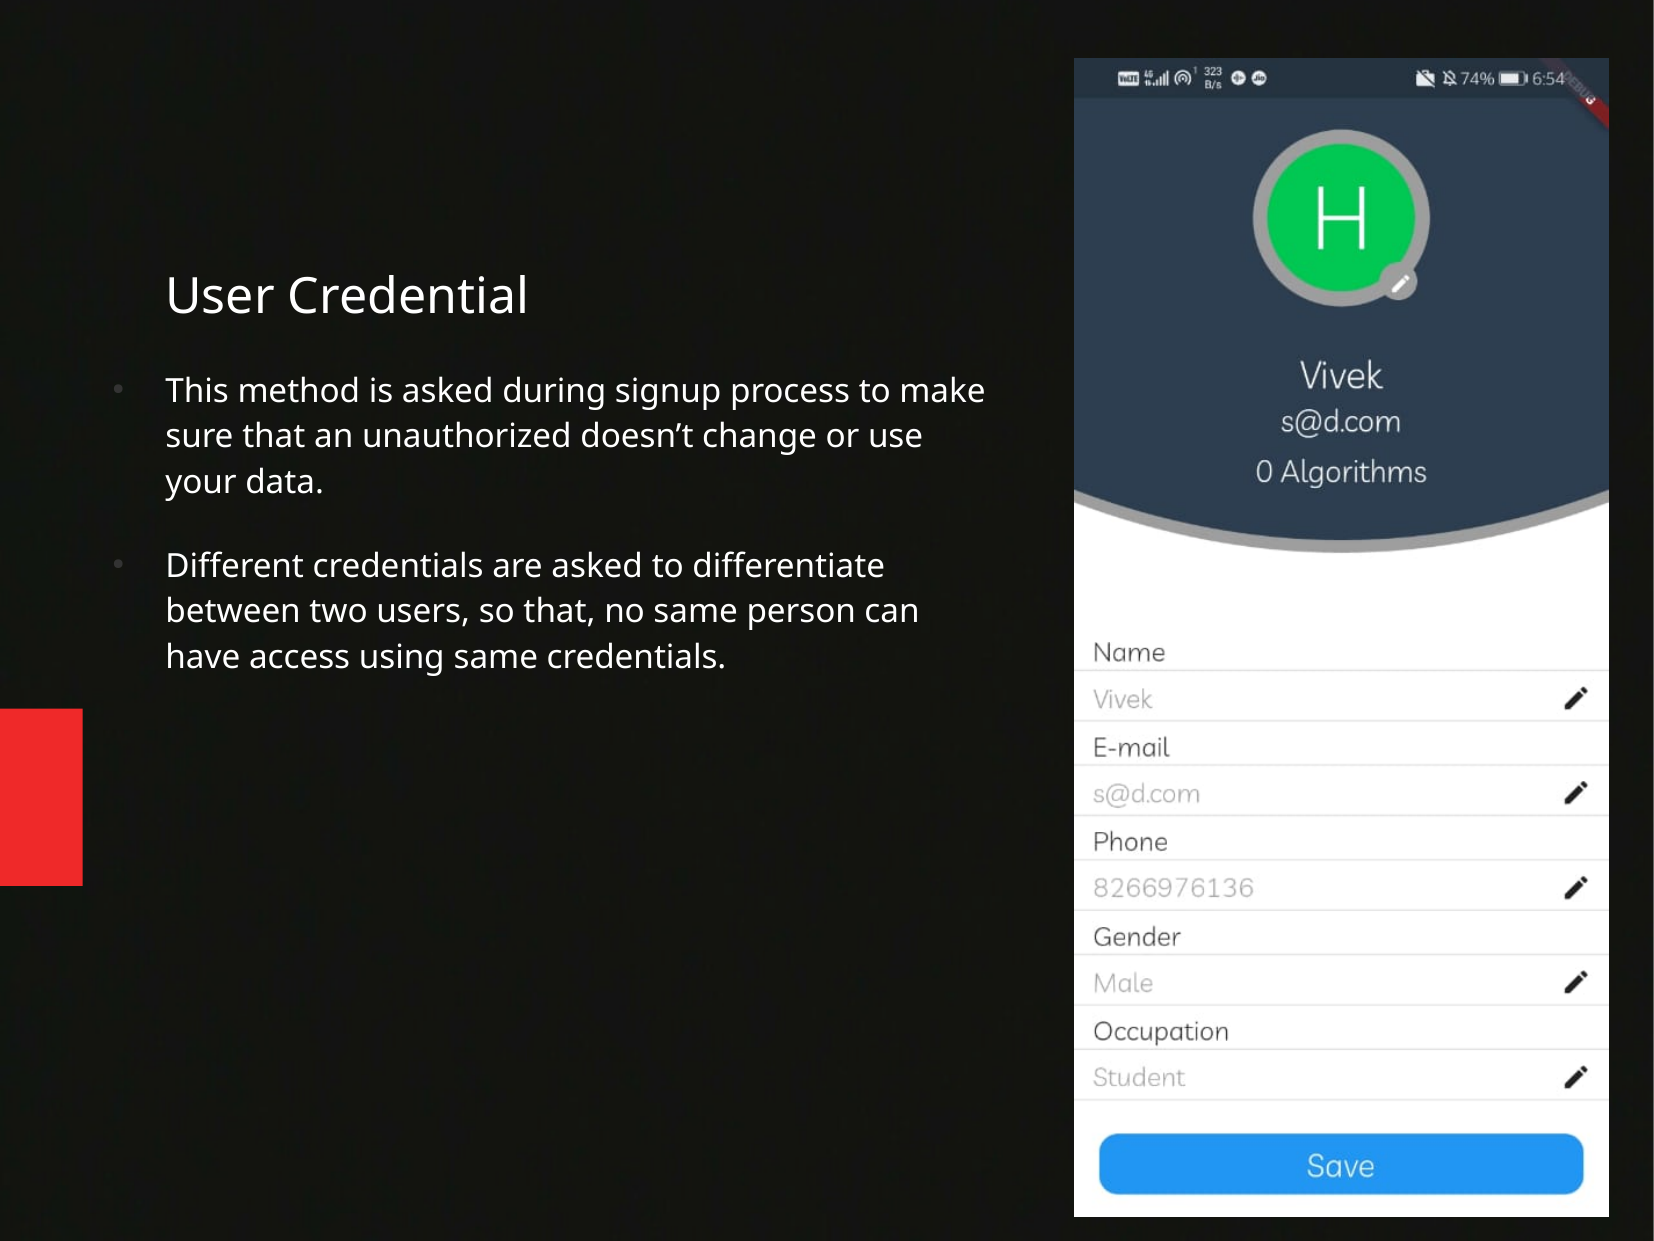

# User Credential
This method is asked during signup process to make sure that an unauthorized doesn’t change or use your data.
Different credentials are asked to differentiate between two users, so that, no same person can have access using same credentials.